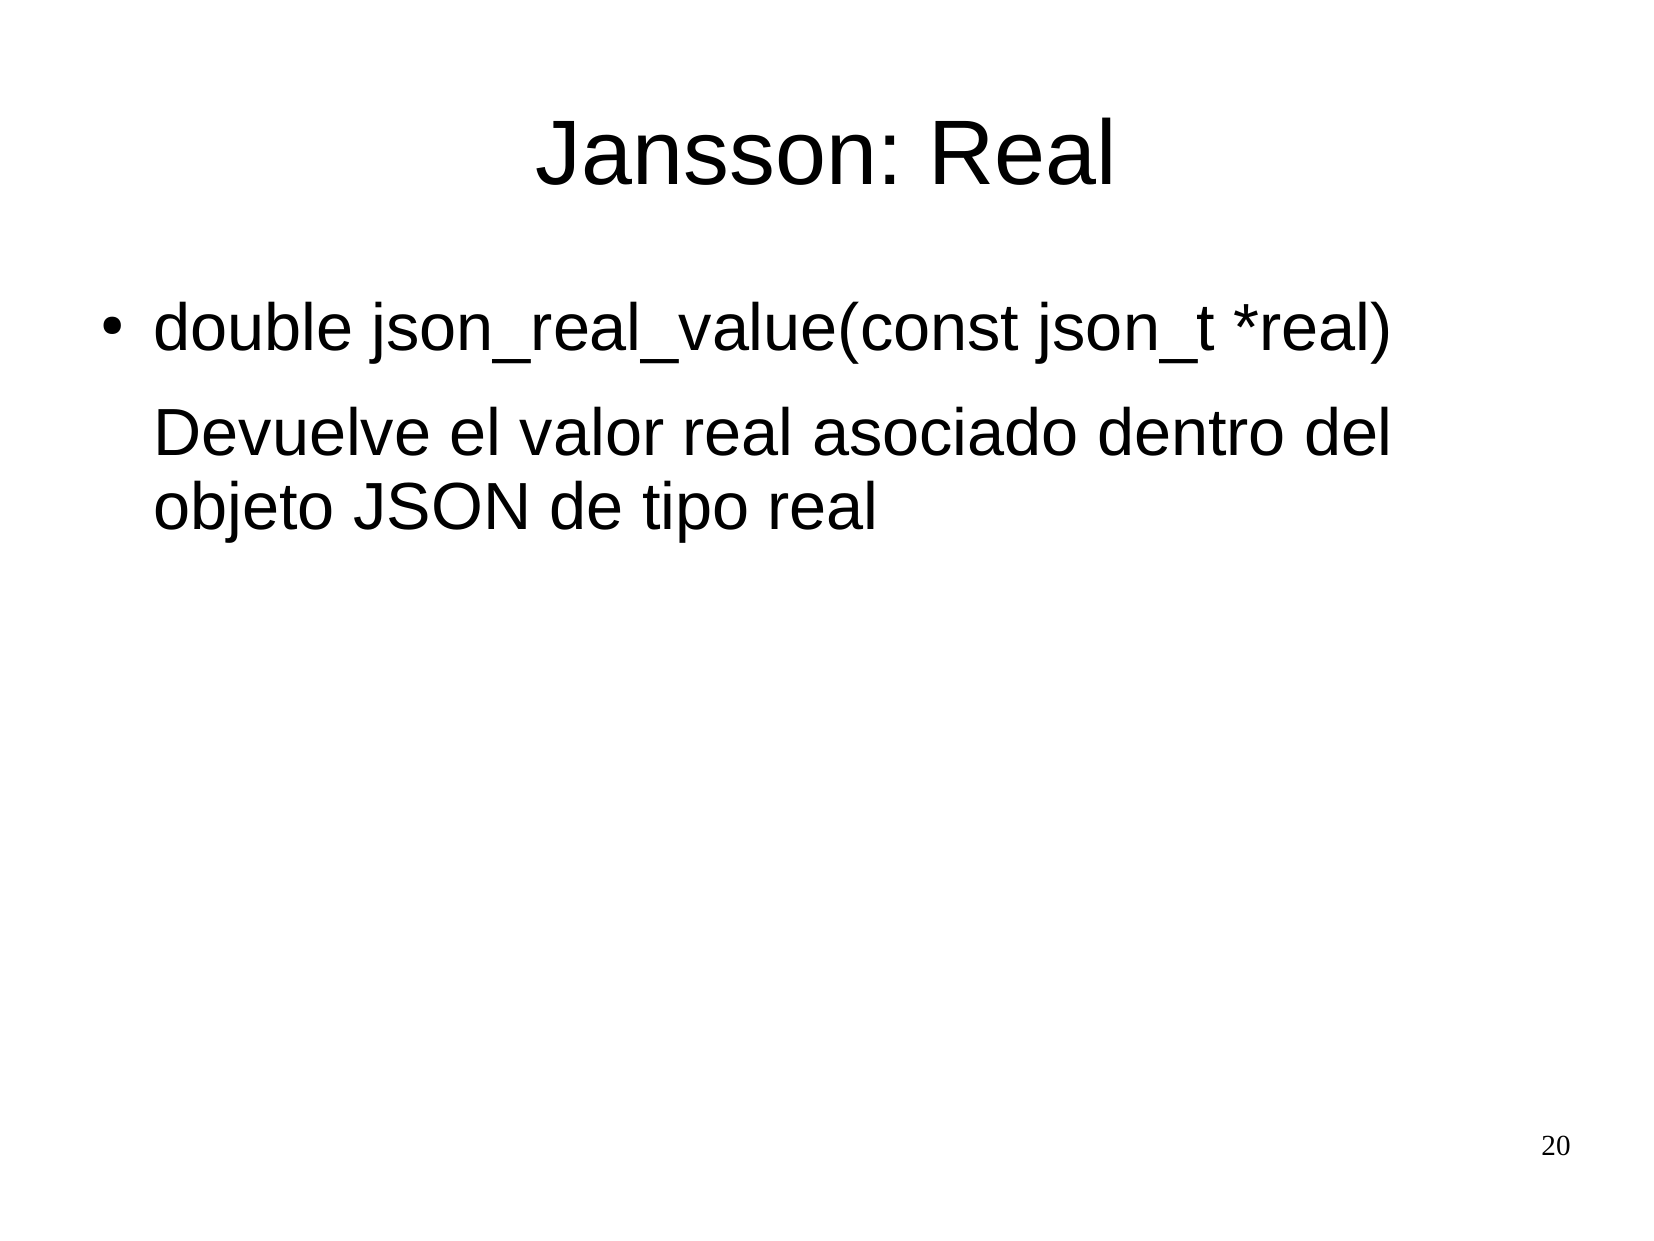

# Jansson: Real
double json_real_value(const json_t *real)
Devuelve el valor real asociado dentro del objeto JSON de tipo real
20